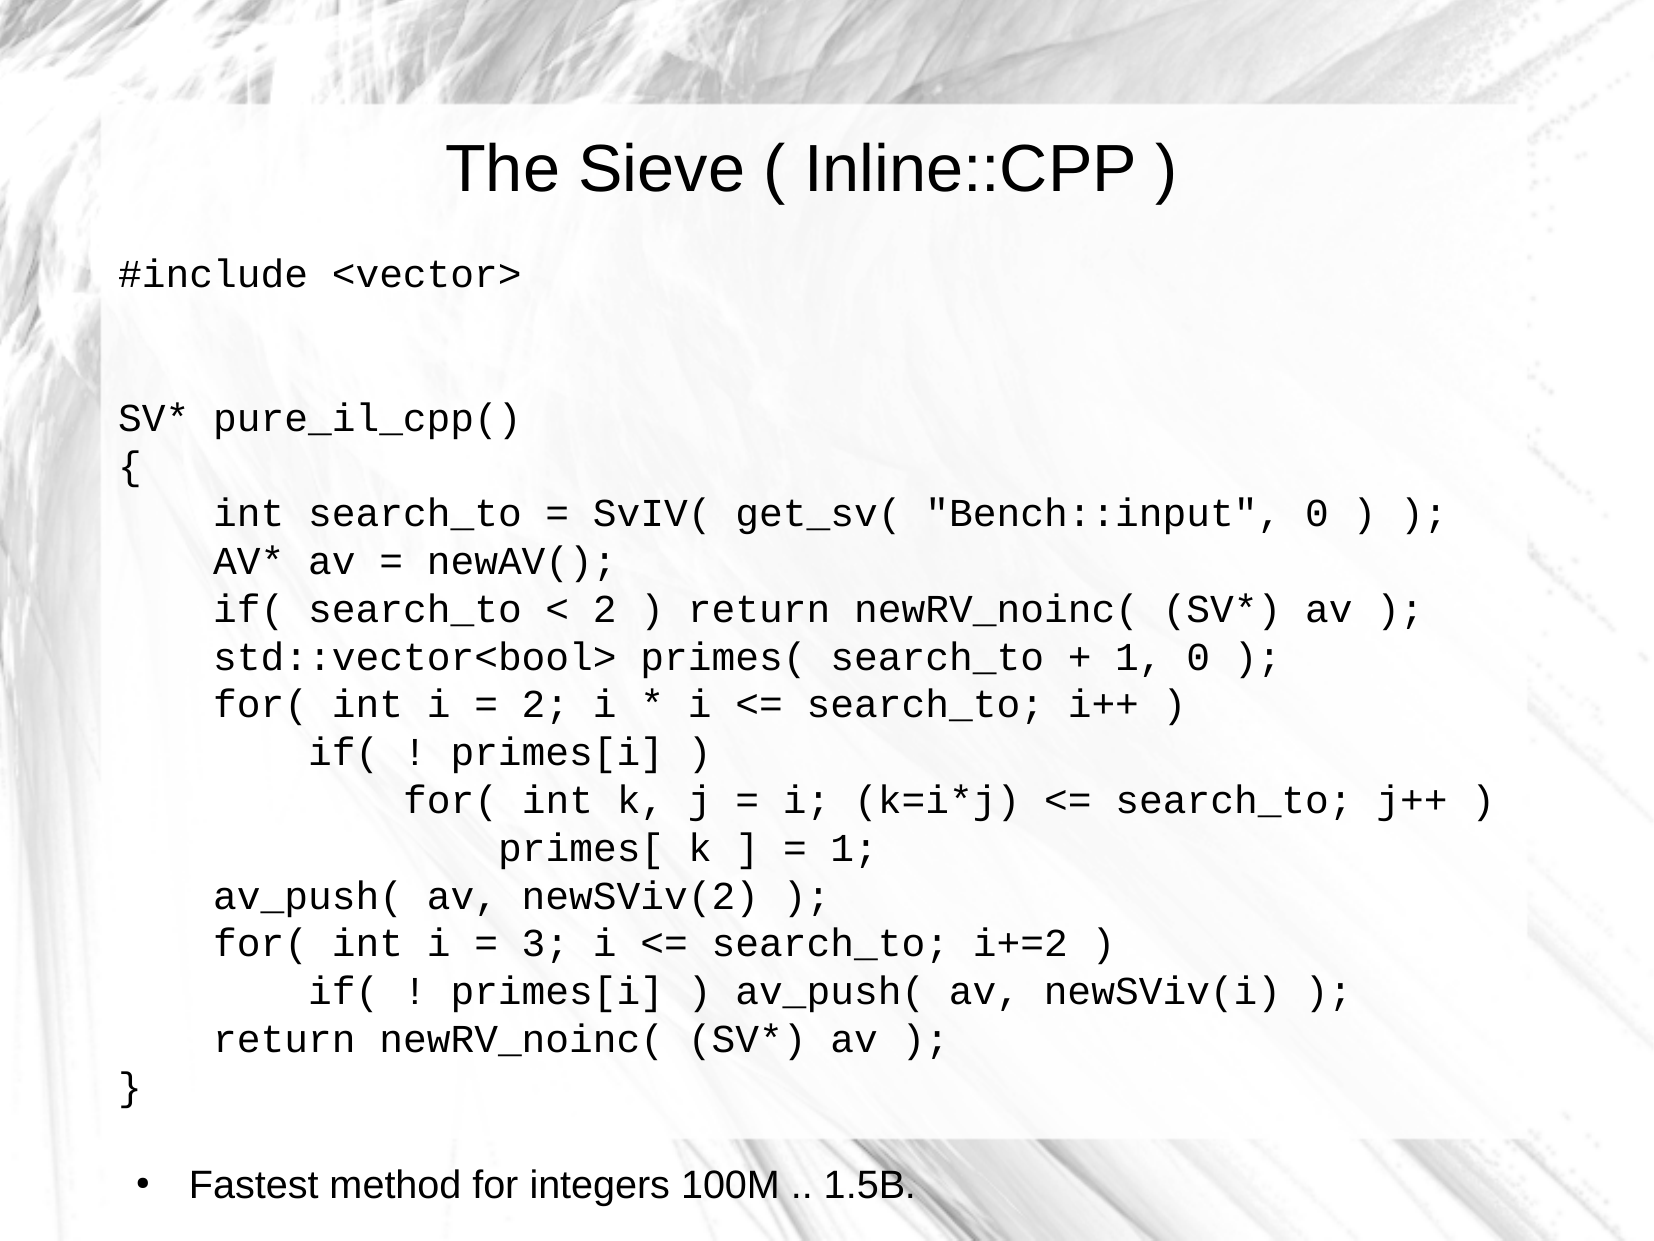

# The Sieve ( Inline::CPP )
#include <vector>
SV* pure_il_cpp()
{
 int search_to = SvIV( get_sv( "Bench::input", 0 ) );
 AV* av = newAV();
 if( search_to < 2 ) return newRV_noinc( (SV*) av );
 std::vector<bool> primes( search_to + 1, 0 );
 for( int i = 2; i * i <= search_to; i++ )
 if( ! primes[i] )
 for( int k, j = i; (k=i*j) <= search_to; j++ )
 primes[ k ] = 1;
 av_push( av, newSViv(2) );
 for( int i = 3; i <= search_to; i+=2 )
 if( ! primes[i] ) av_push( av, newSViv(i) );
 return newRV_noinc( (SV*) av );
}
Fastest method for integers 100M .. 1.5B.